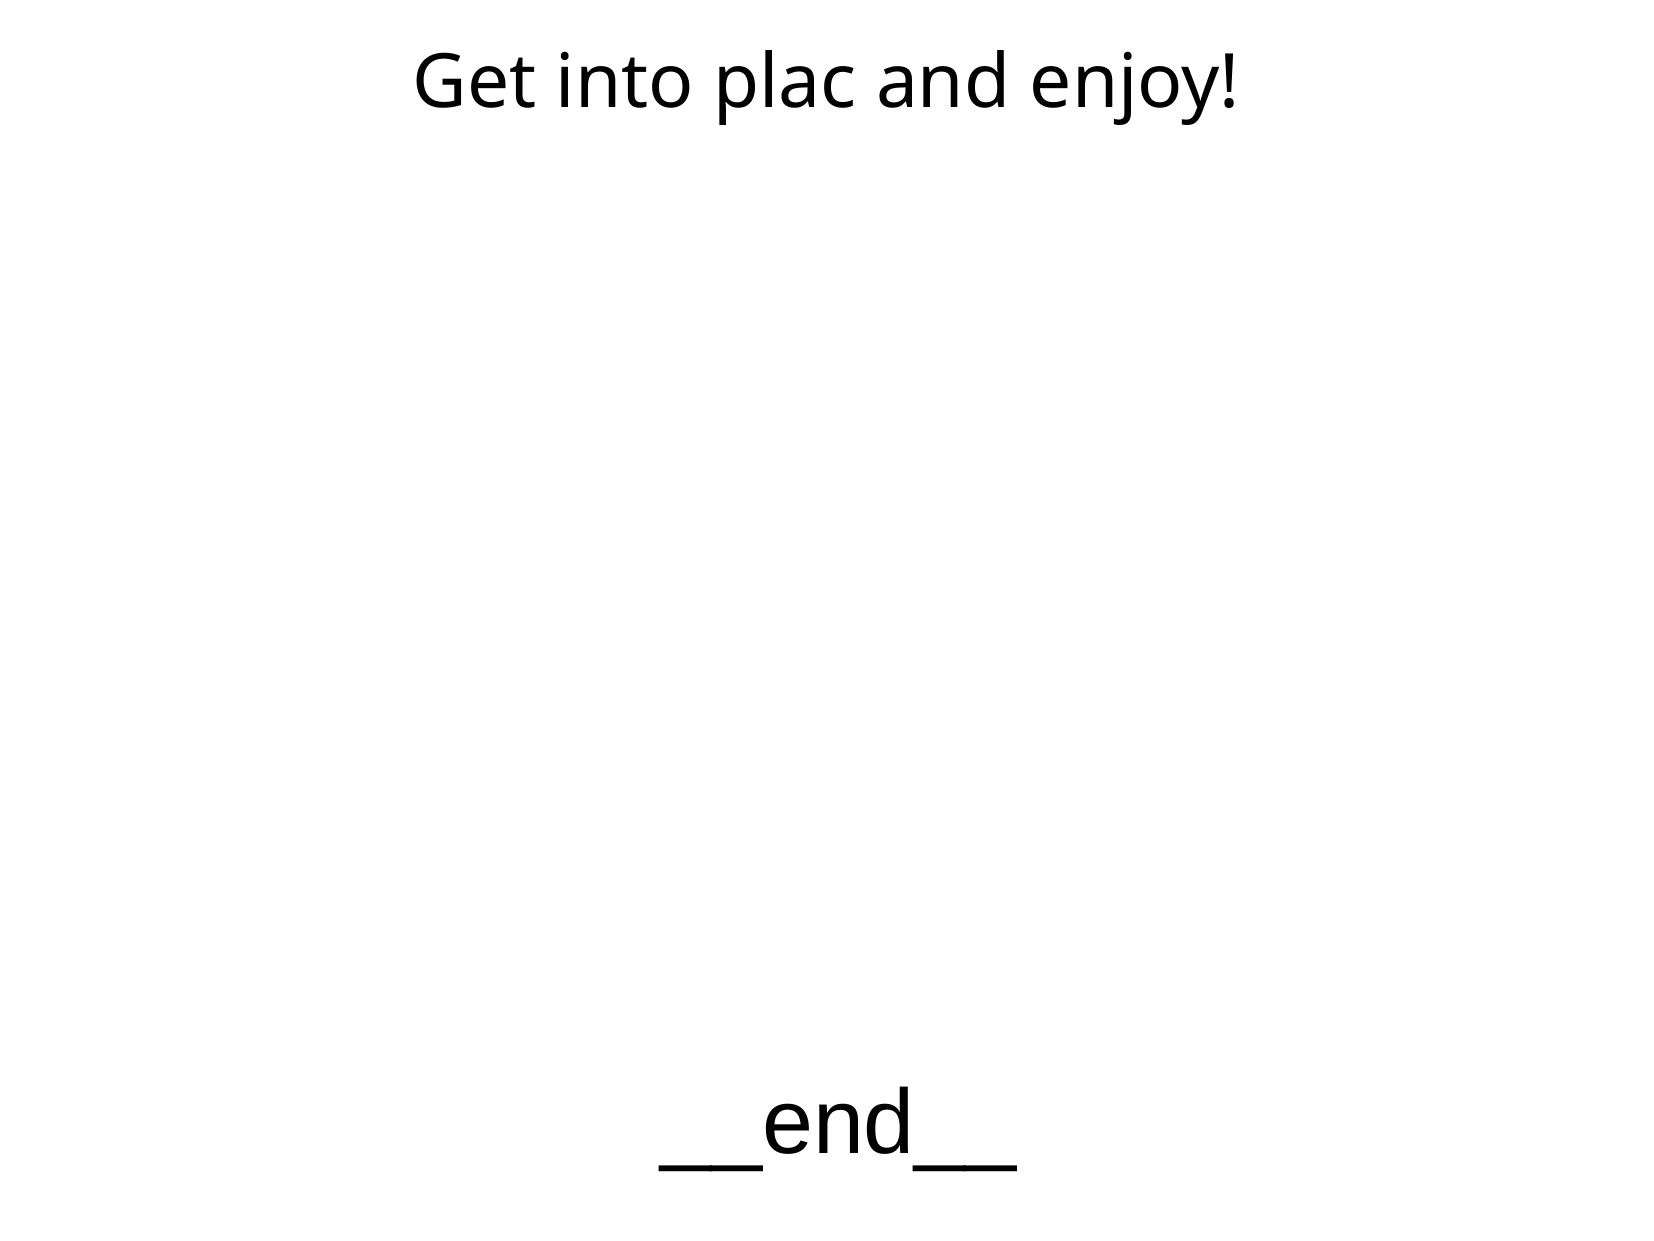

Get into plac and enjoy!
# __end__